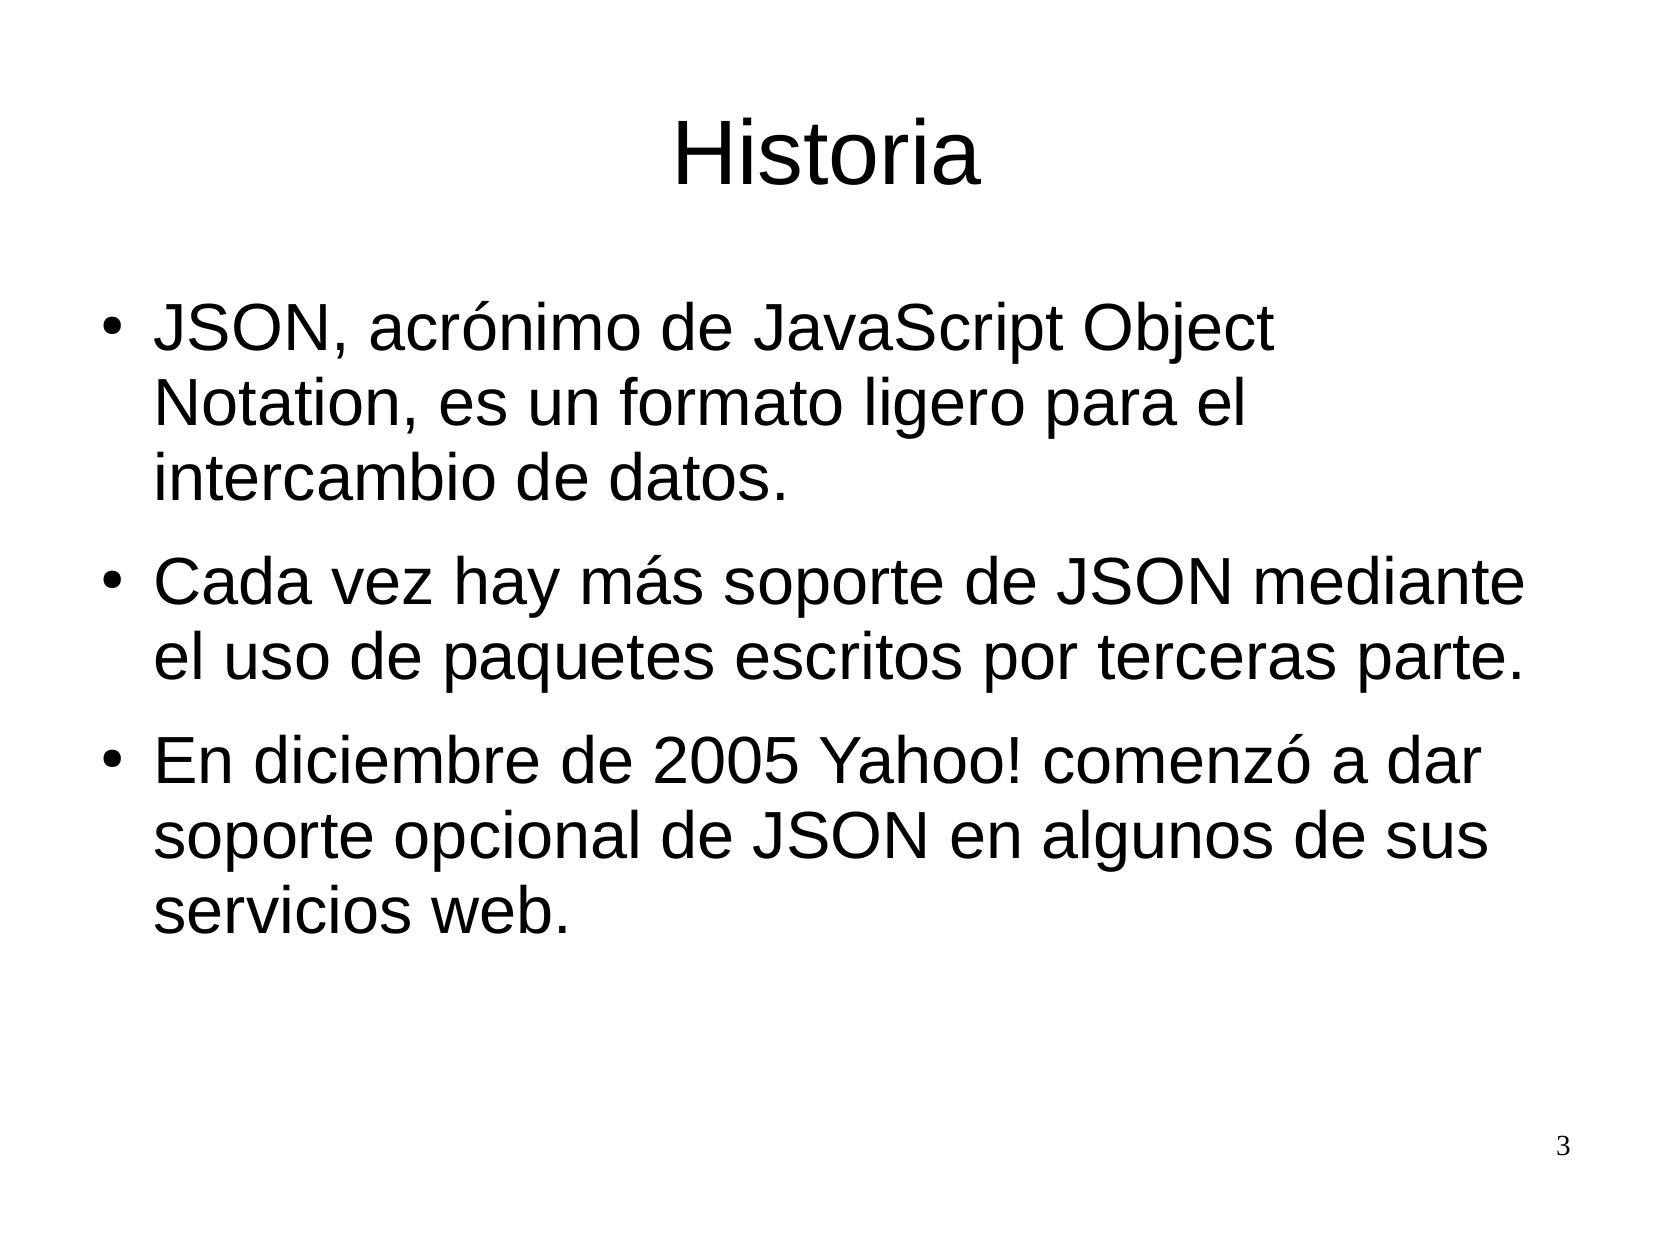

# Historia
JSON, acrónimo de JavaScript Object Notation, es un formato ligero para el intercambio de datos.
Cada vez hay más soporte de JSON mediante el uso de paquetes escritos por terceras parte.
En diciembre de 2005 Yahoo! comenzó a dar soporte opcional de JSON en algunos de sus servicios web.
3